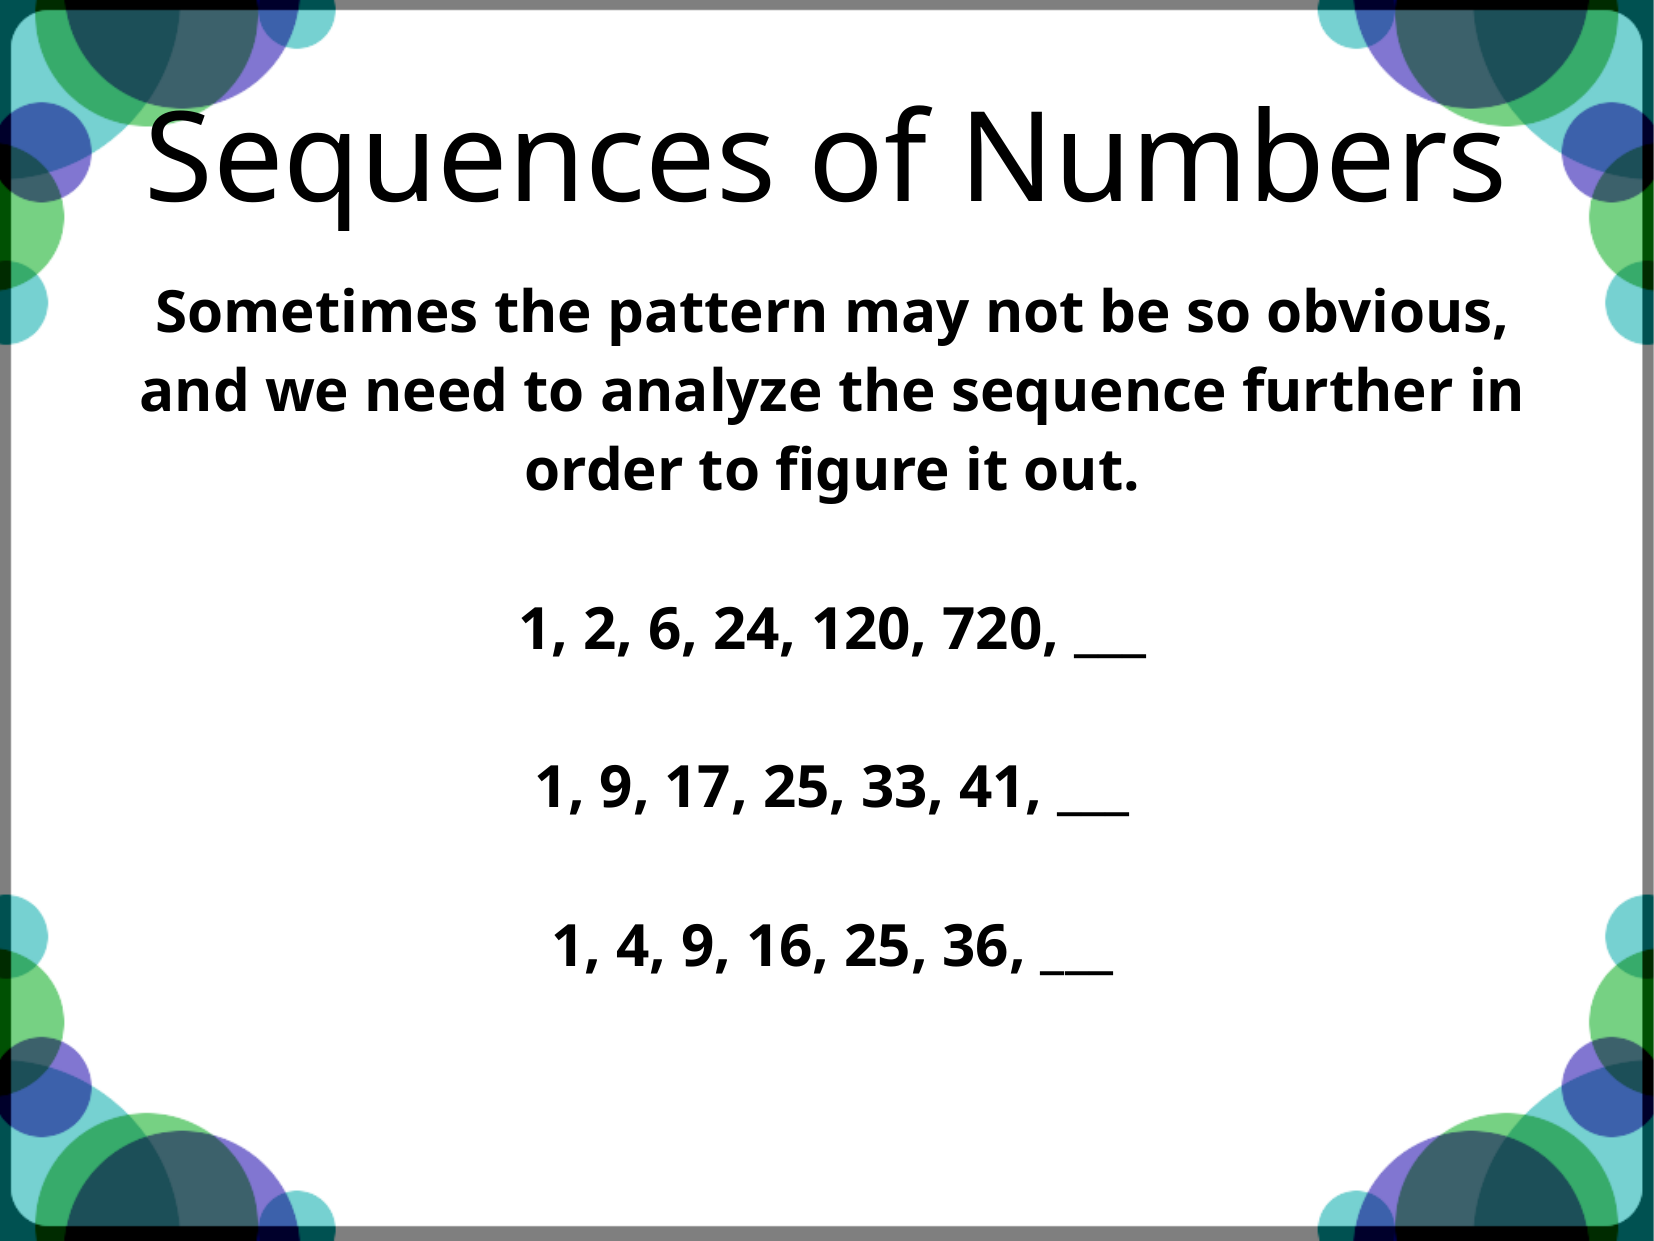

# Sequences of Numbers
Sometimes the pattern may not be so obvious, and we need to analyze the sequence further in order to figure it out.
1, 2, 6, 24, 120, 720, ___
1, 9, 17, 25, 33, 41, ___
1, 4, 9, 16, 25, 36, ___